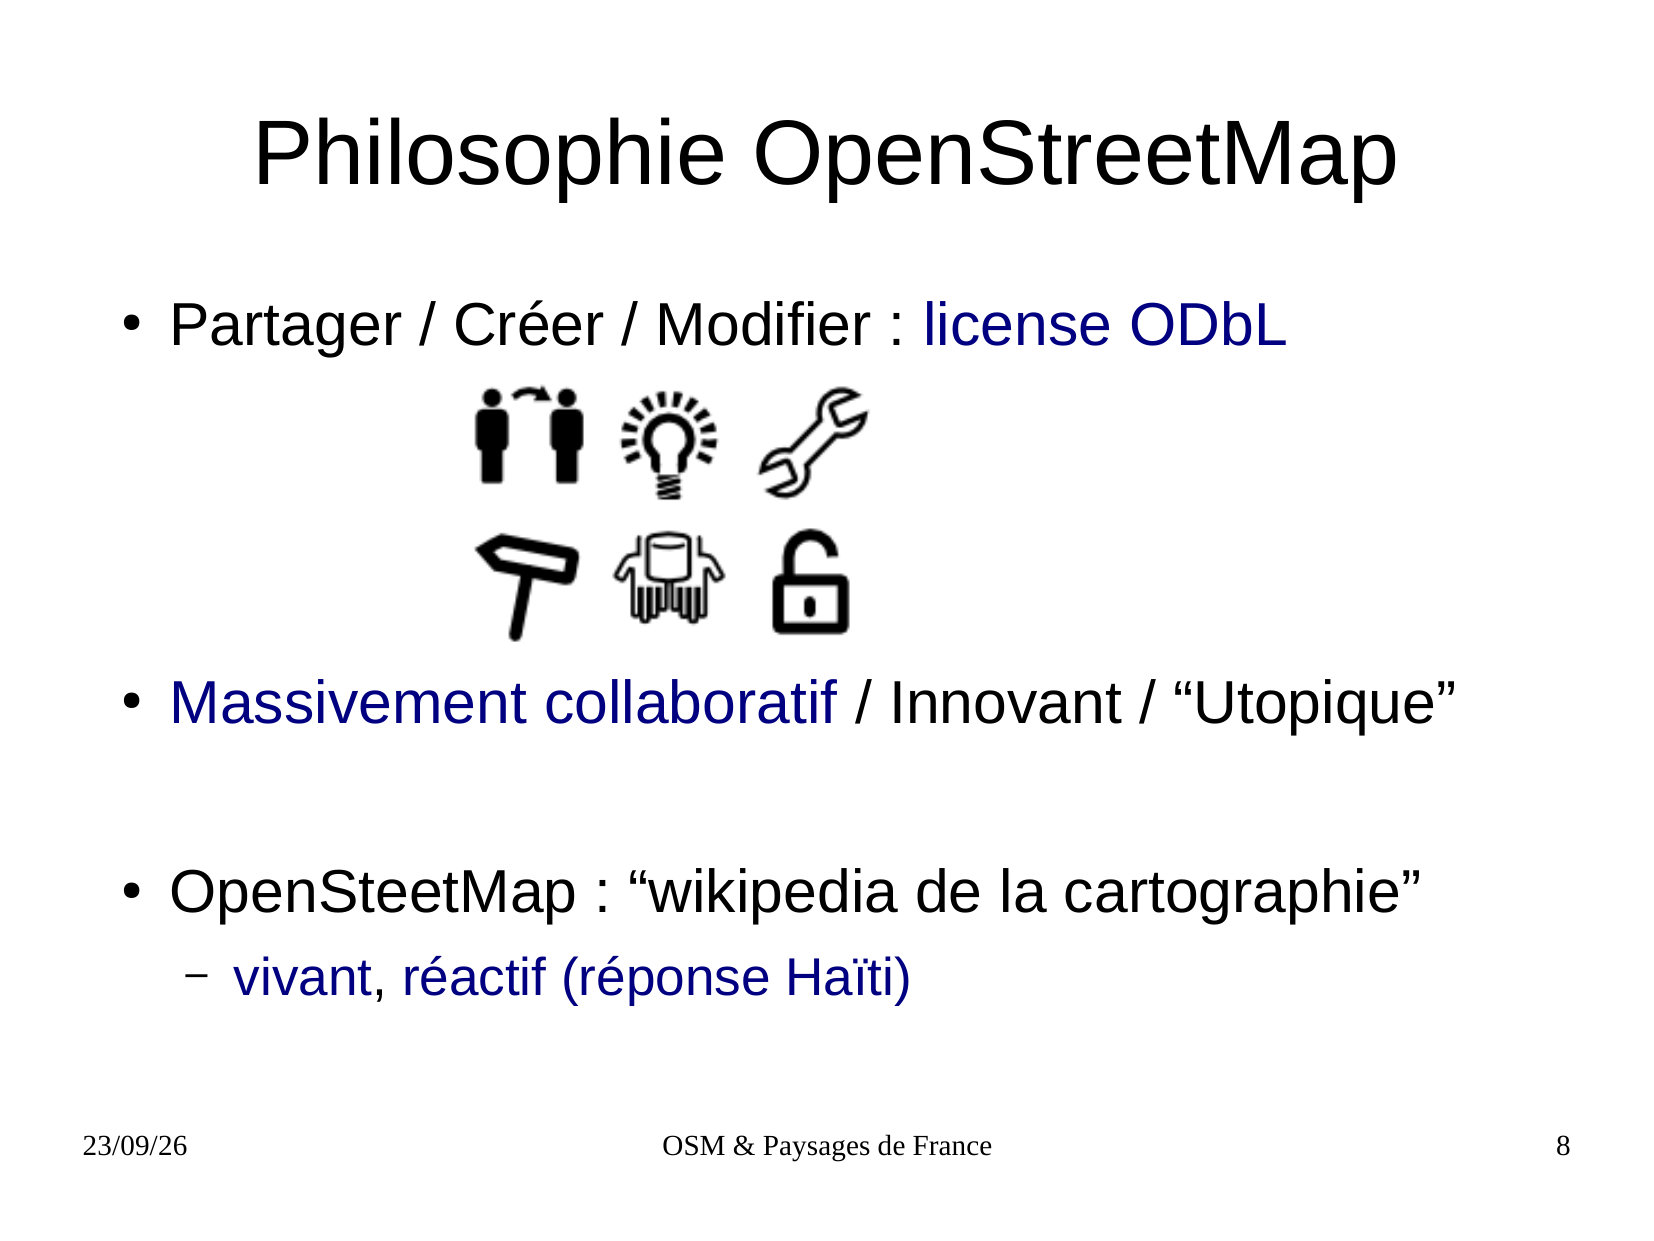

# Philosophie OpenStreetMap
Partager / Créer / Modifier : license ODbL
Massivement collaboratif / Innovant / “Utopique”
OpenSteetMap : “wikipedia de la cartographie”
vivant, réactif (réponse Haïti)
OSM & Paysages de France
8